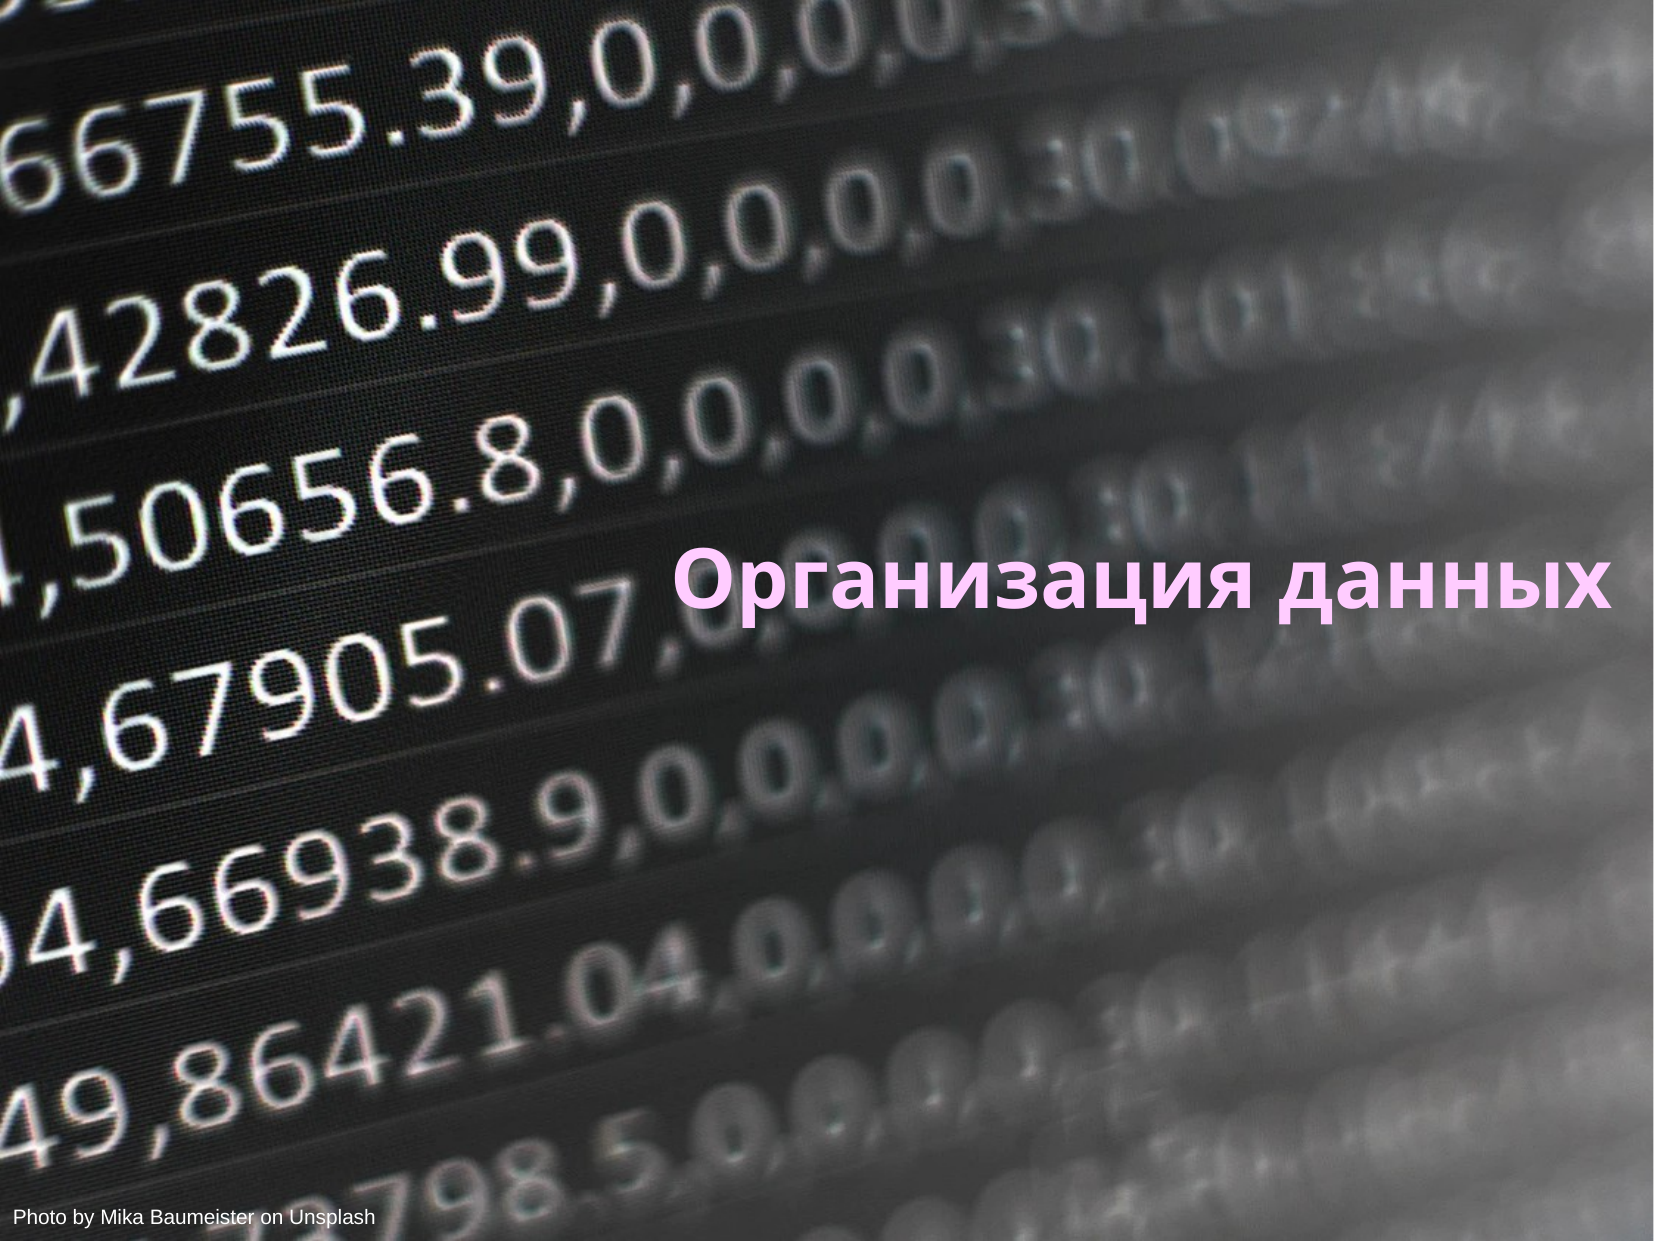

# Организация данных
Photo by Mika Baumeister on Unsplash